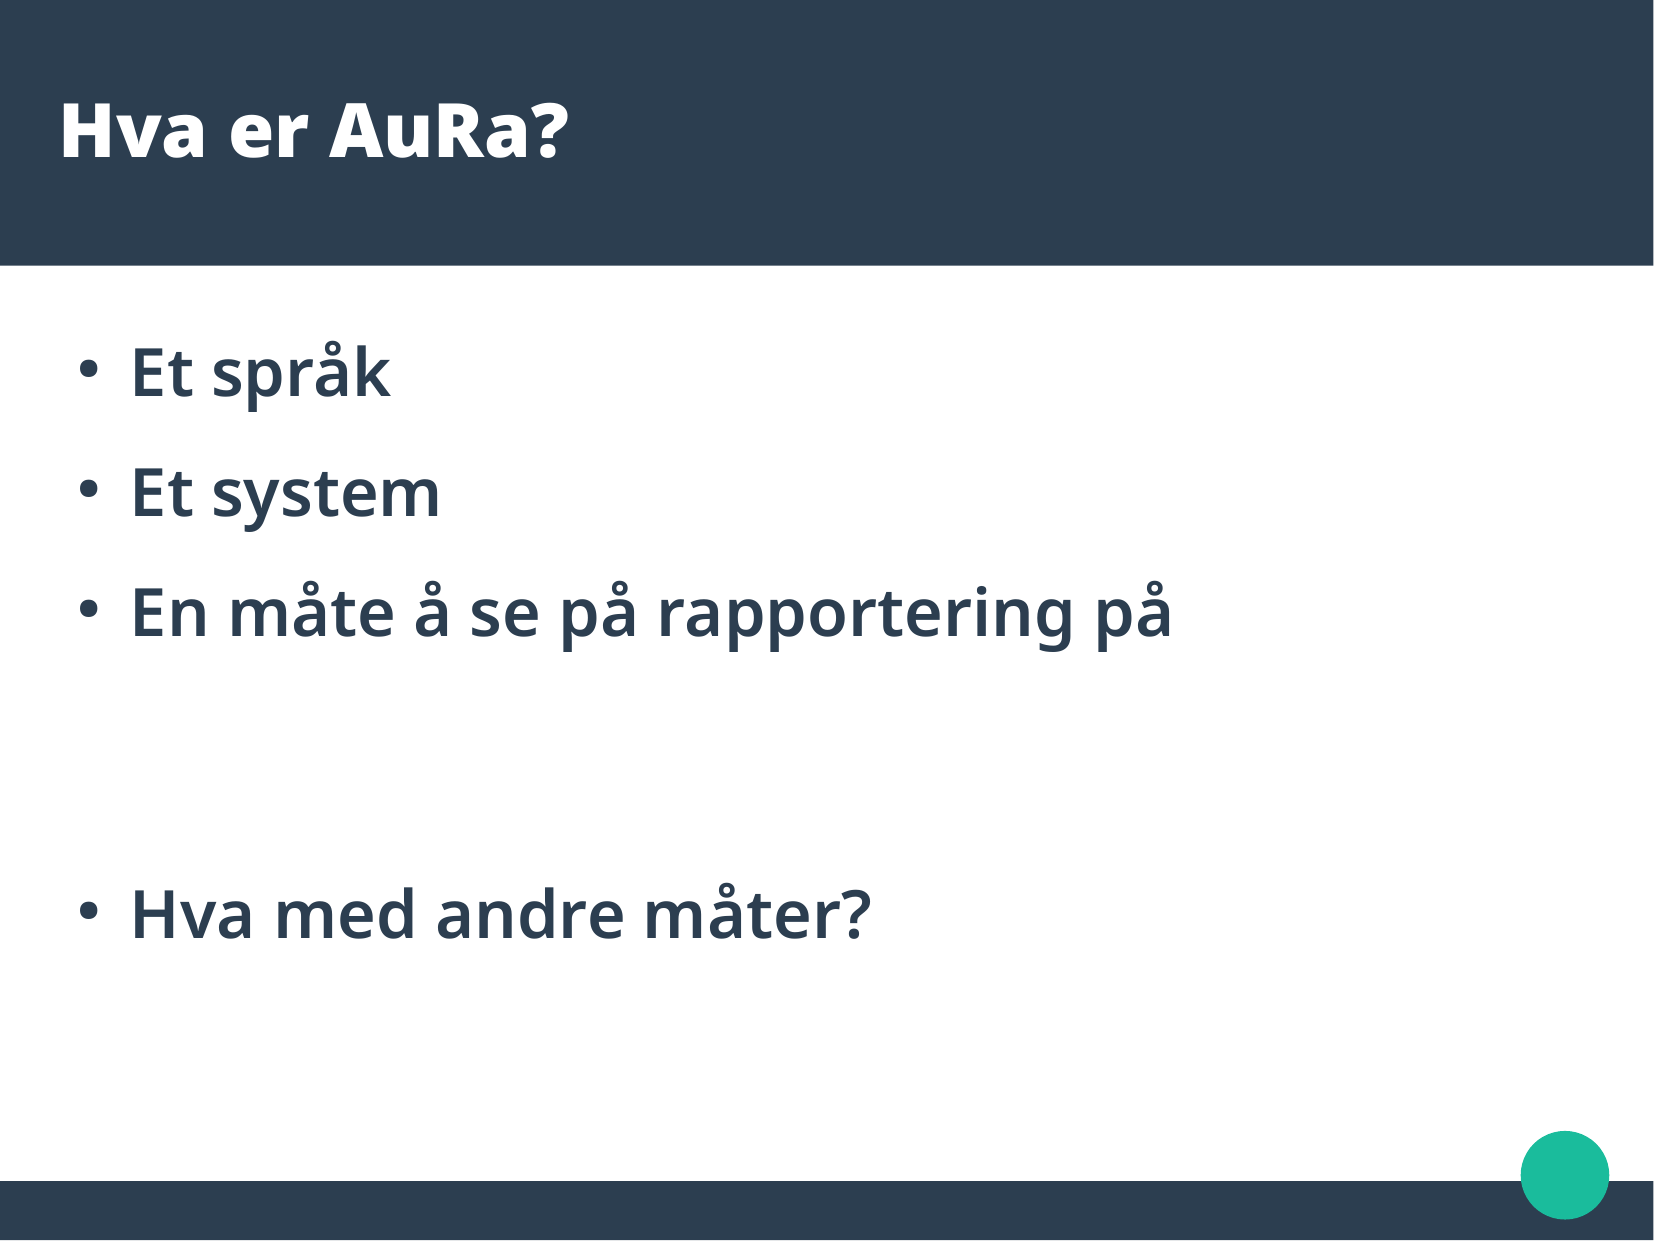

# Hva er AuRa?
Et språk
Et system
En måte å se på rapportering på
Hva med andre måter?